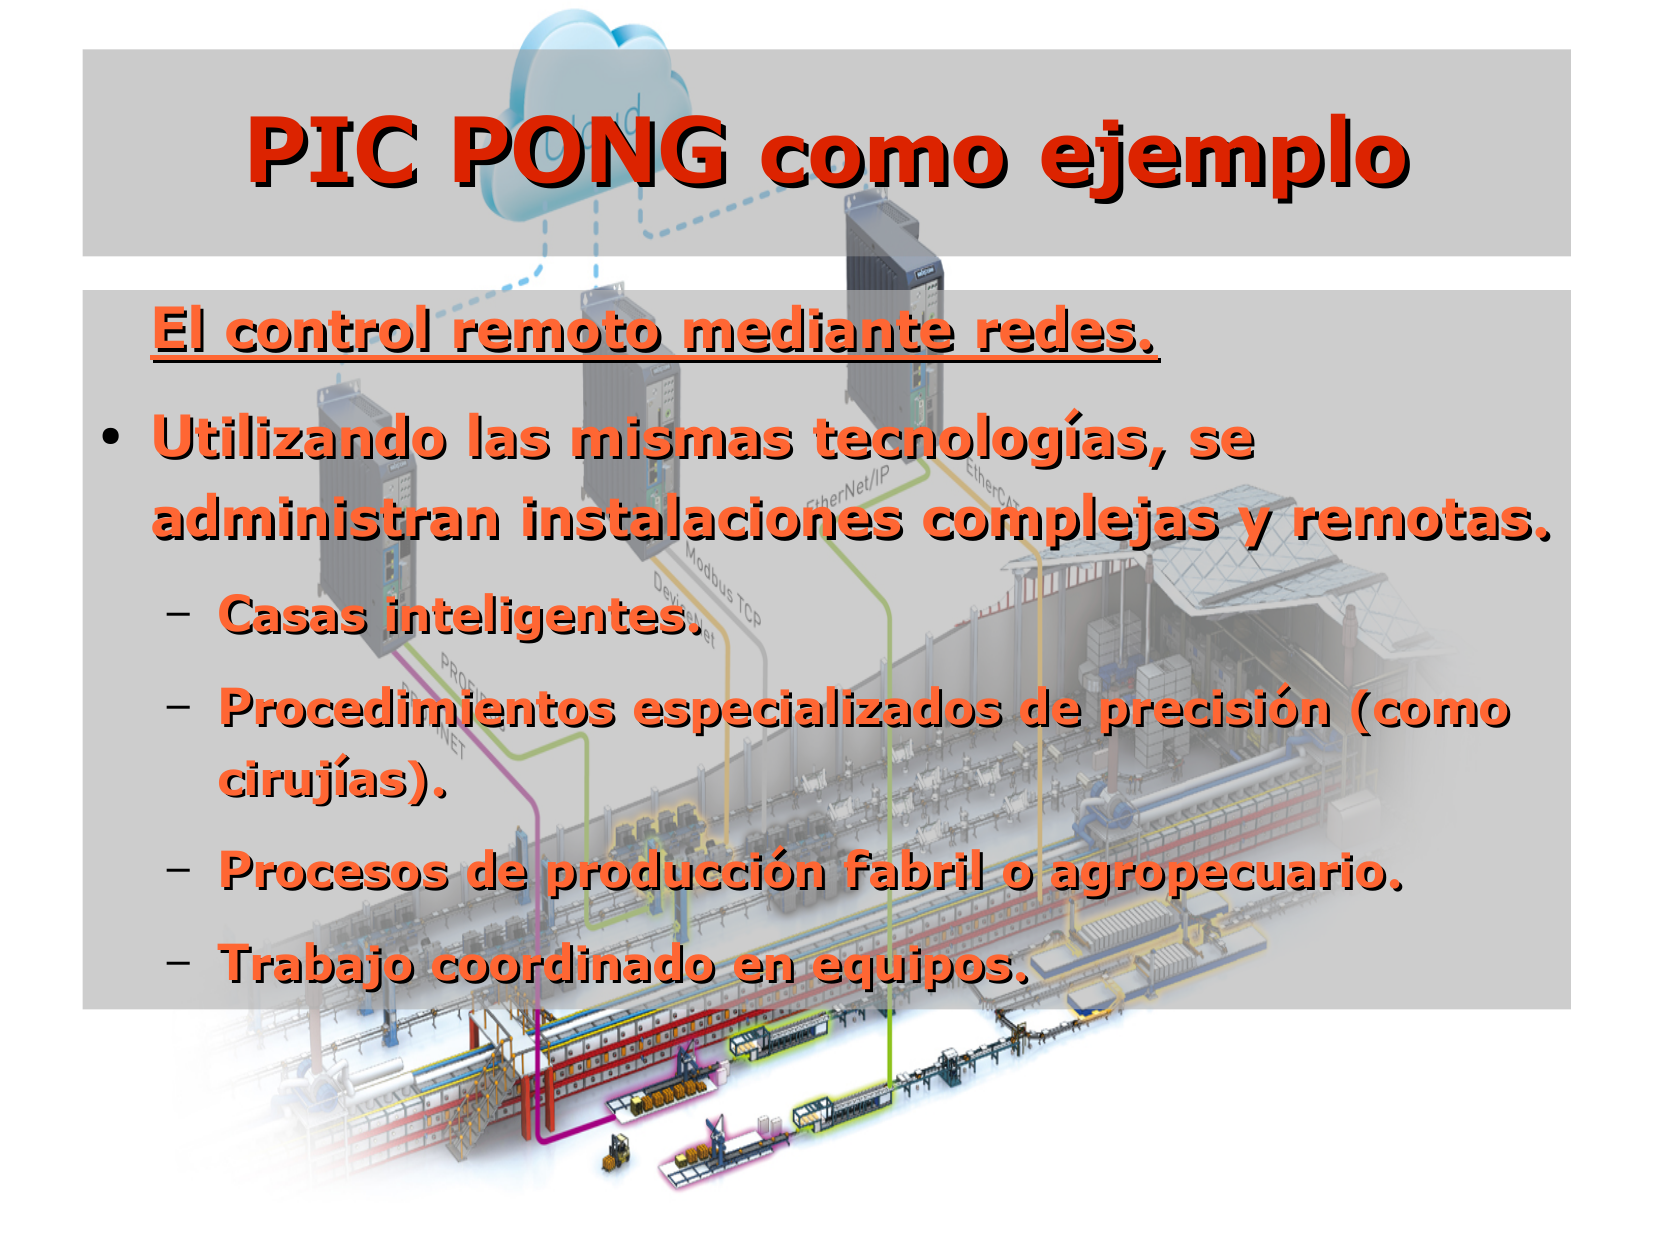

# PIC PONG como ejemplo
El control remoto mediante redes.
Utilizando las mismas tecnologías, se administran instalaciones complejas y remotas.
Casas inteligentes.
Procedimientos especializados de precisión (como cirujías).
Procesos de producción fabril o agropecuario.
Trabajo coordinado en equipos.